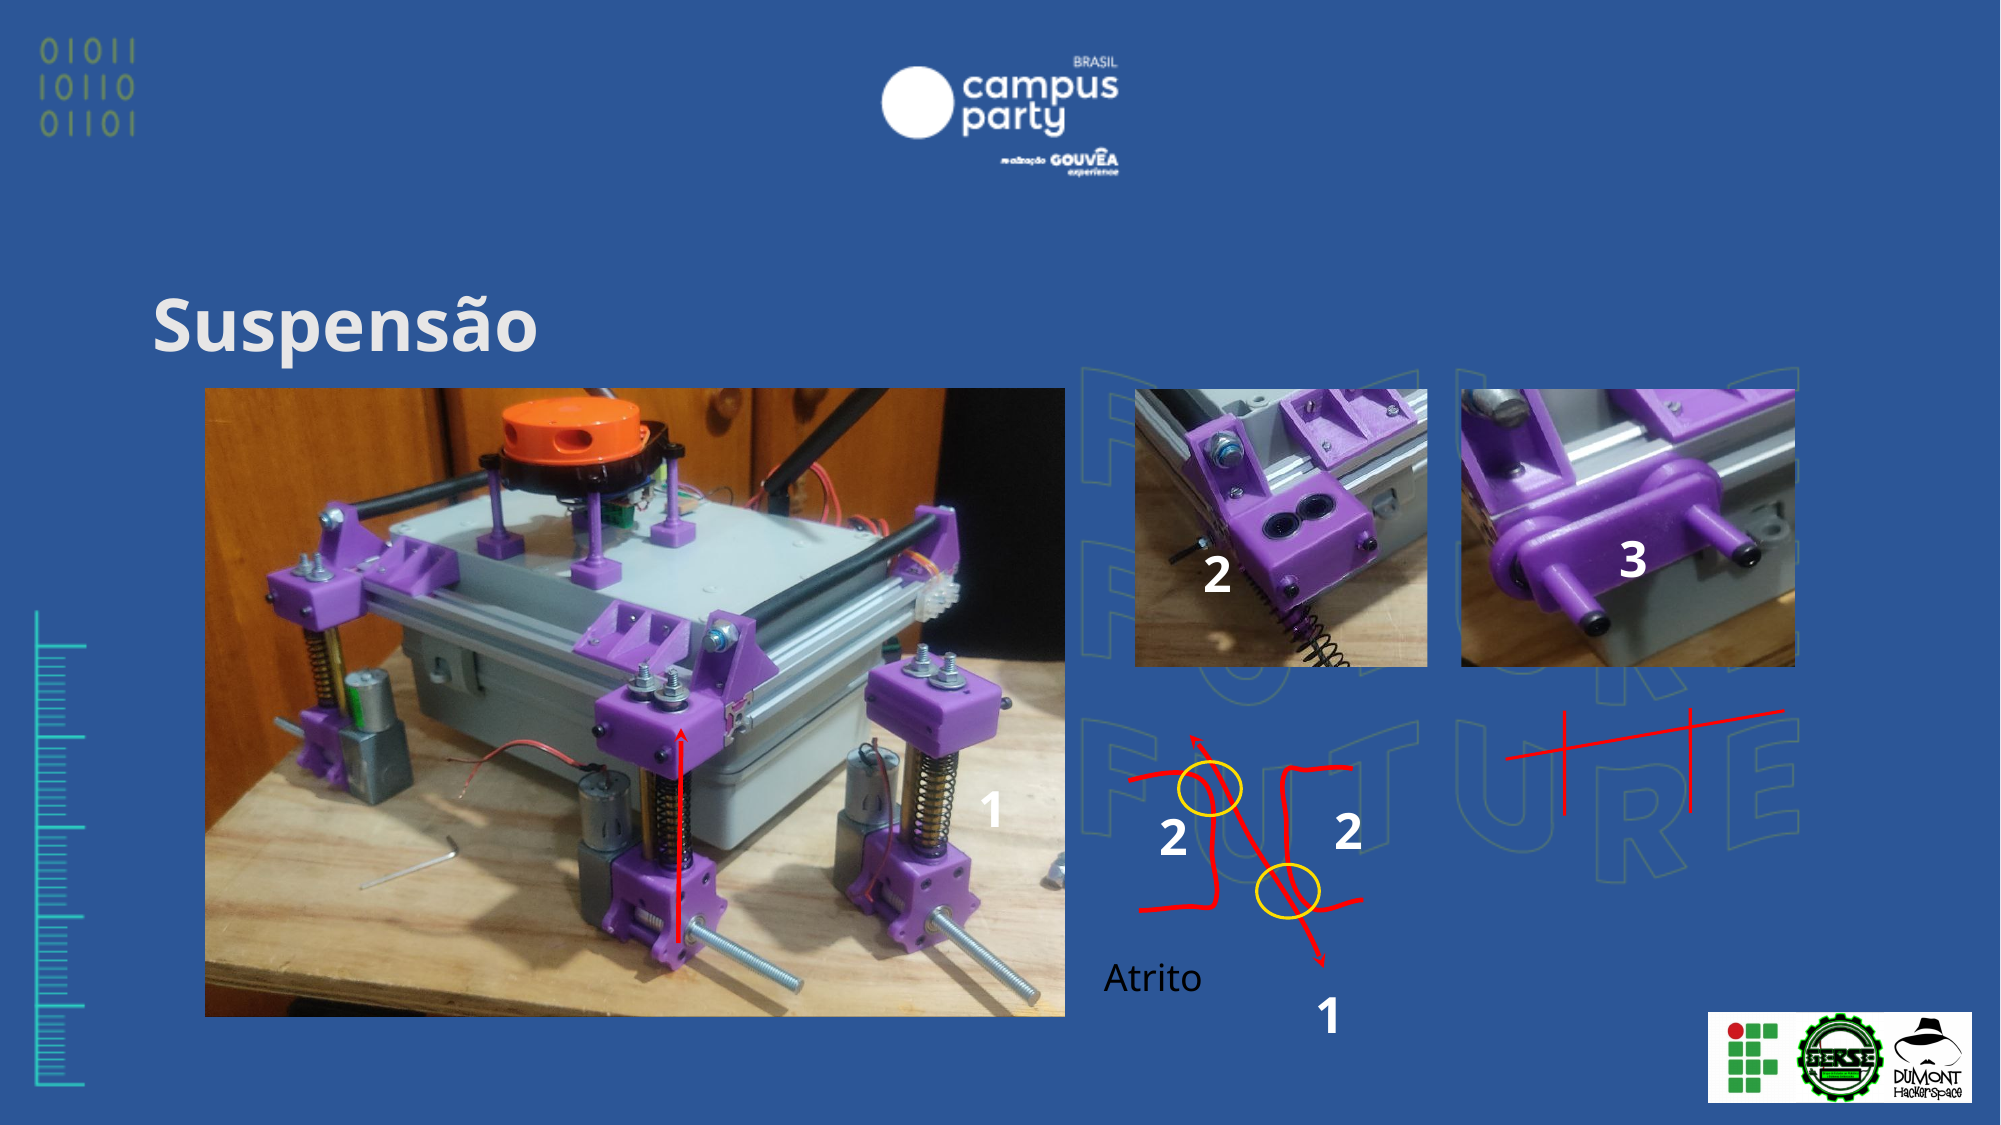

# Suspensão
3
2
1
2
2
Atrito
1